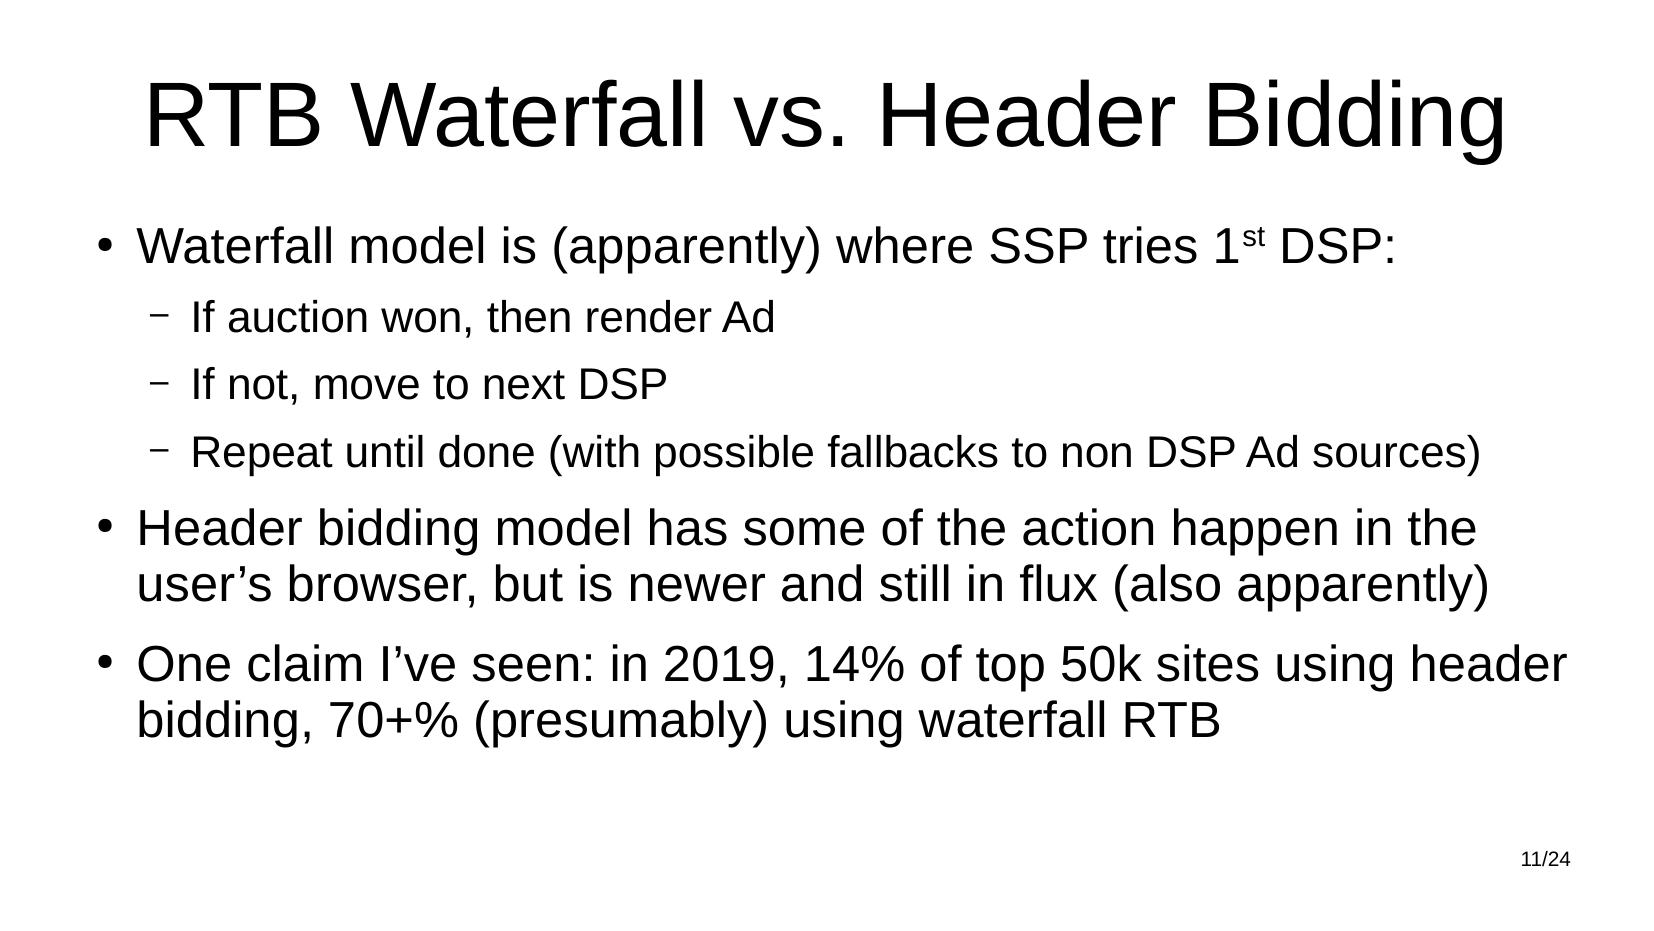

# RTB Waterfall vs. Header Bidding
Waterfall model is (apparently) where SSP tries 1st DSP:
If auction won, then render Ad
If not, move to next DSP
Repeat until done (with possible fallbacks to non DSP Ad sources)
Header bidding model has some of the action happen in the user’s browser, but is newer and still in flux (also apparently)
One claim I’ve seen: in 2019, 14% of top 50k sites using header bidding, 70+% (presumably) using waterfall RTB
11